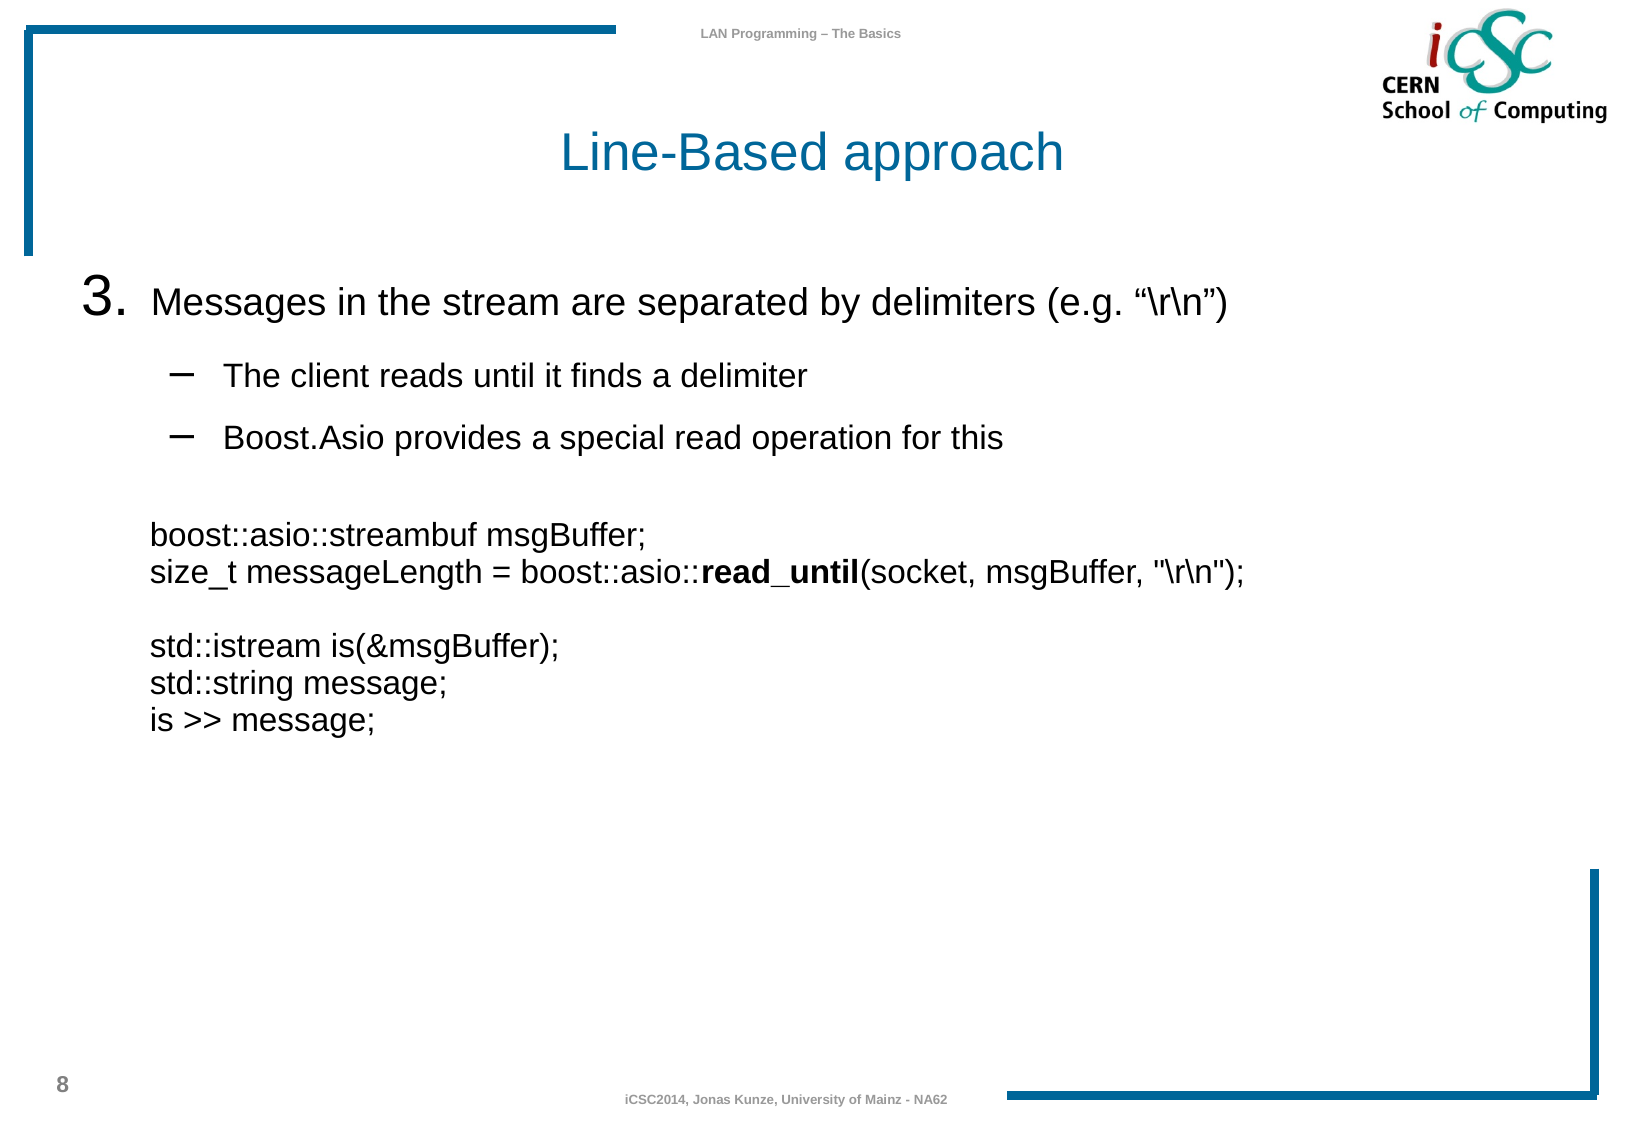

# Line-Based approach
3. Messages in the stream are separated by delimiters (e.g. “\r\n”)
The client reads until it finds a delimiter
Boost.Asio provides a special read operation for this
boost::asio::streambuf msgBuffer;
size_t messageLength = boost::asio::read_until(socket, msgBuffer, "\r\n");
std::istream is(&msgBuffer);
std::string message;
is >> message;